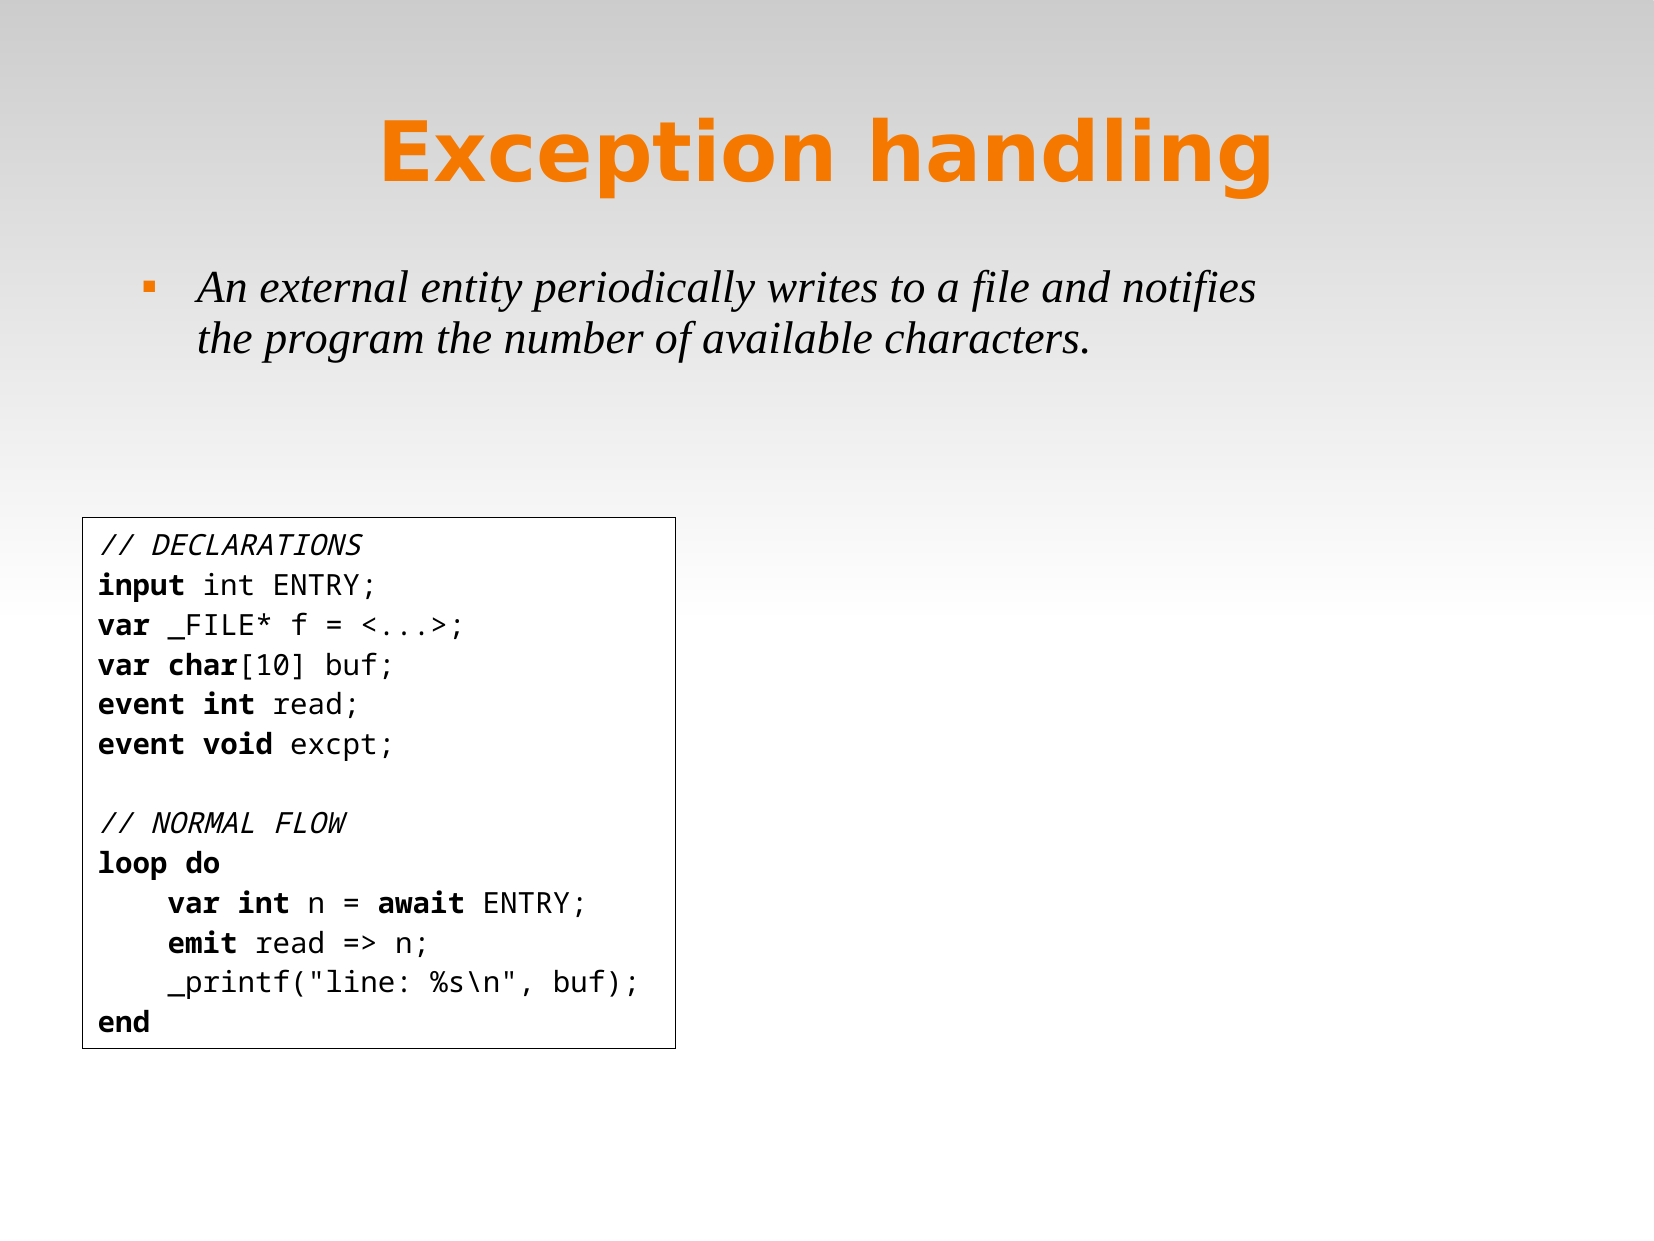

# Exception handling
An external entity periodically writes to a file and notifies the program the number of available characters.
// DECLARATIONS
input int ENTRY;
var _FILE* f = <...>;
var char[10] buf;
event int read;
event void excpt;
// NORMAL FLOW
loop do
 var int n = await ENTRY;
 emit read => n;
 _printf("line: %s\n", buf);
end